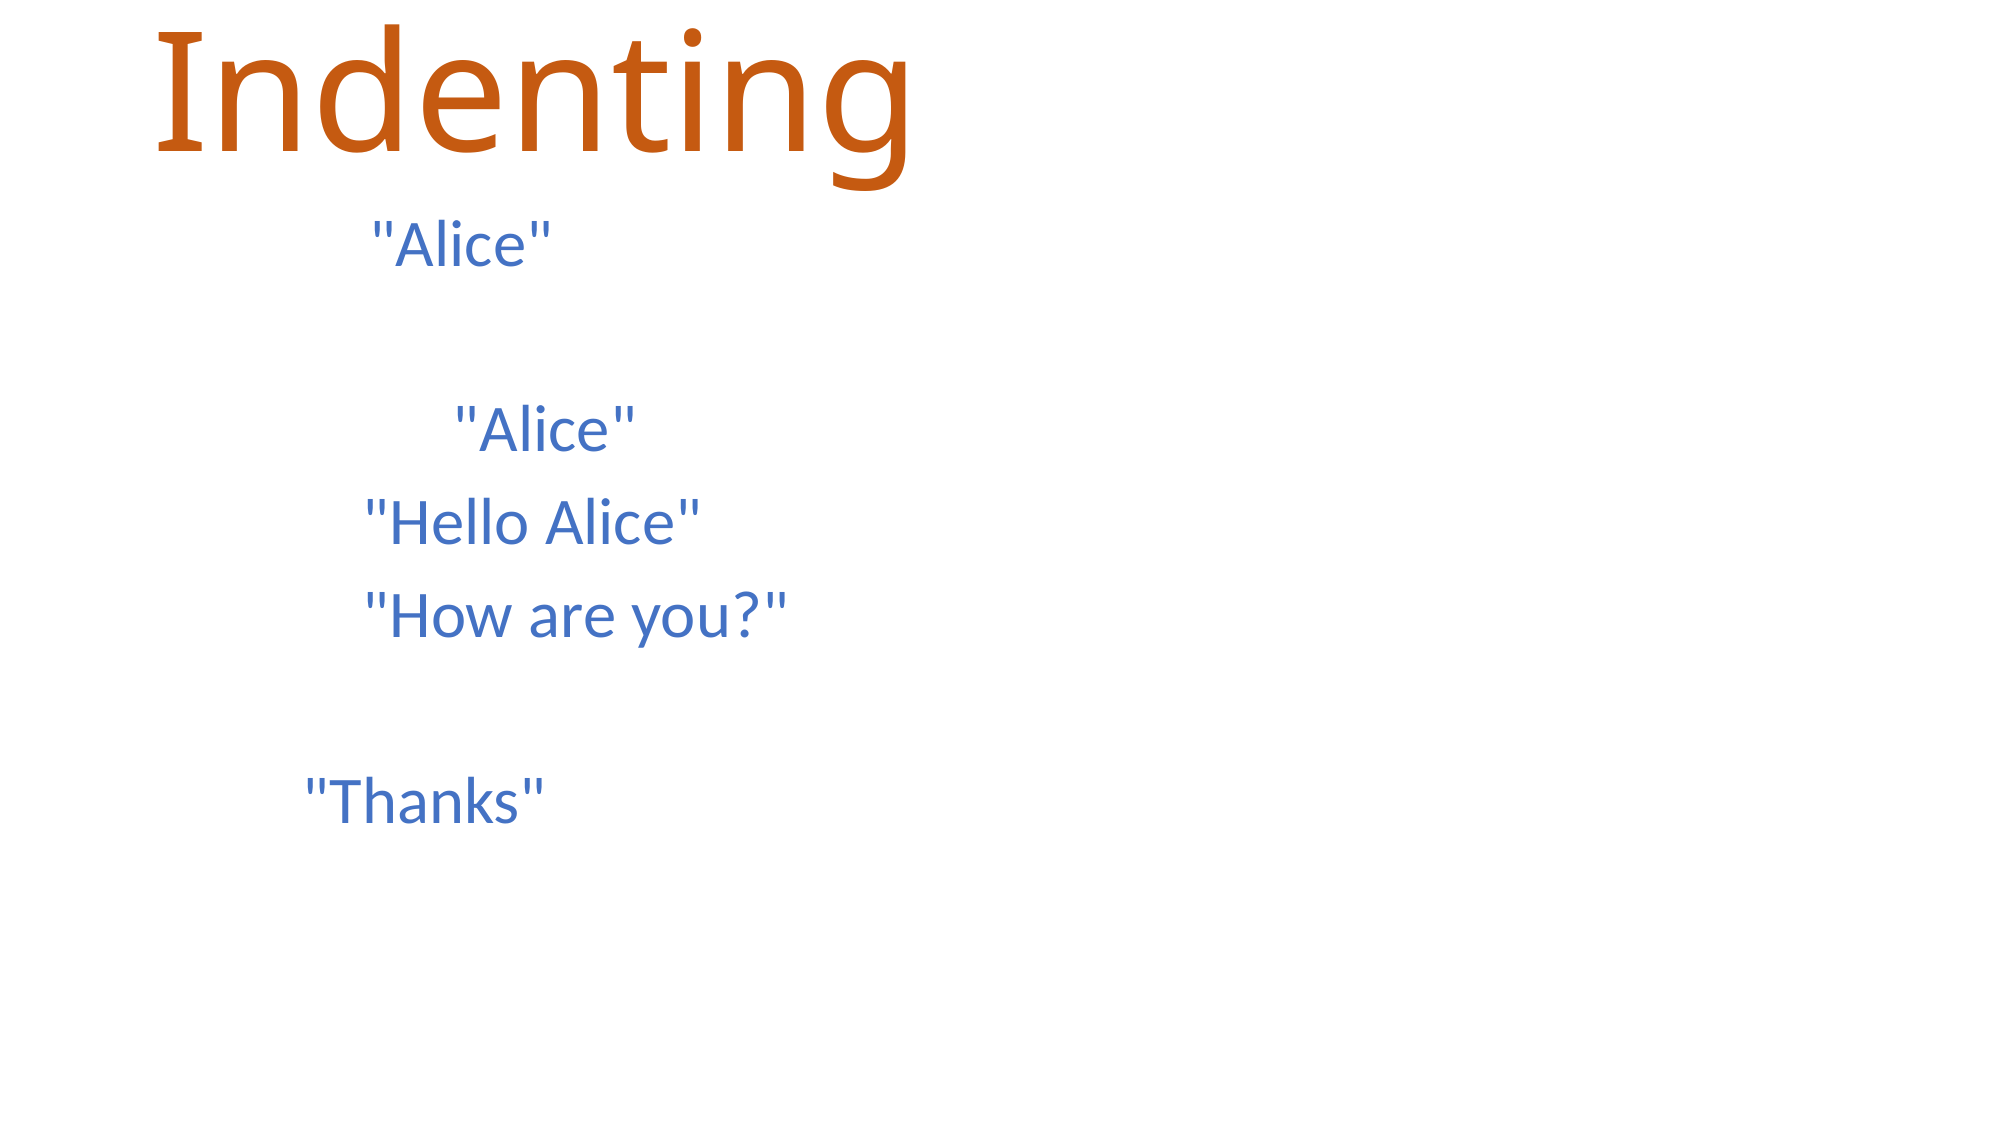

# Indenting
name = "Alice"
if name == "Alice":
 print("Hello Alice")
 print("How are you?")
print("Thanks")